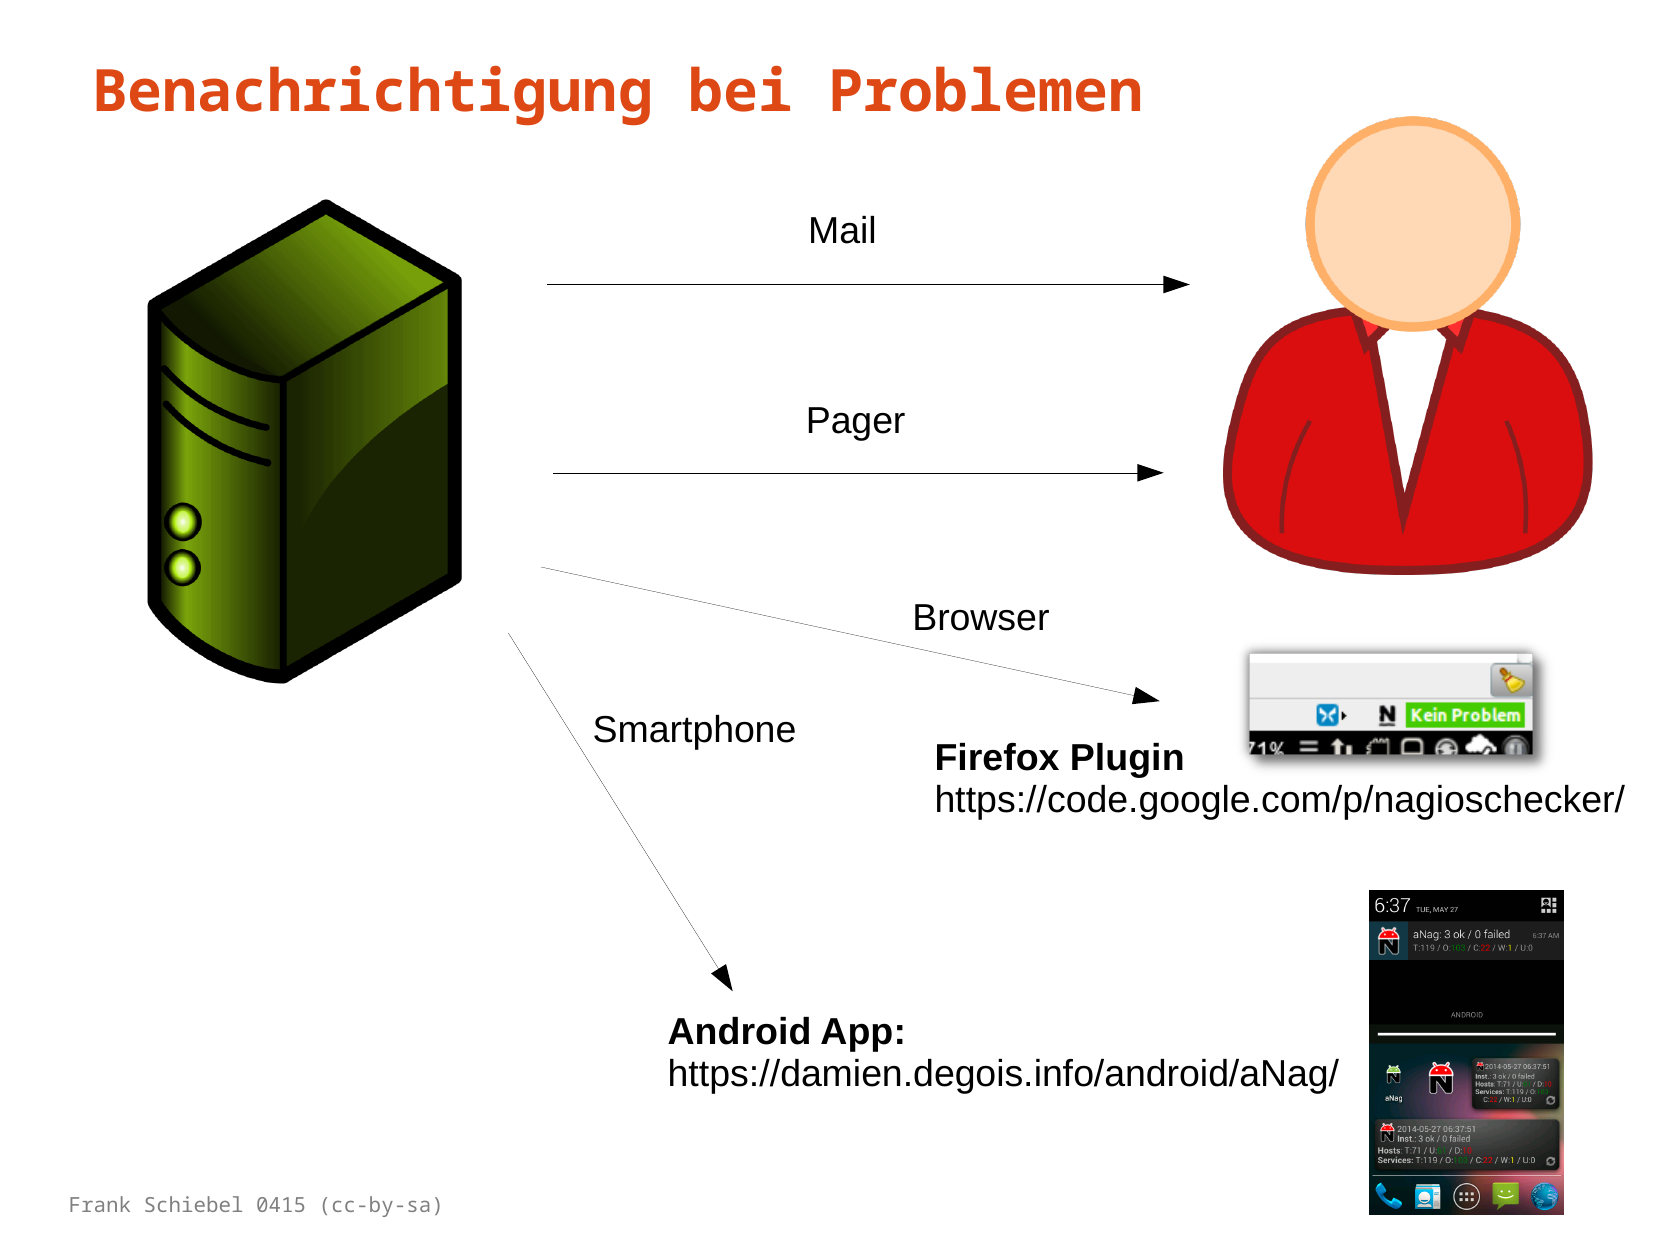

Benachrichtigung bei Problemen
Mail
Pager
Browser
Smartphone
Firefox Plugin
https://code.google.com/p/nagioschecker/
Android App:
https://damien.degois.info/android/aNag/